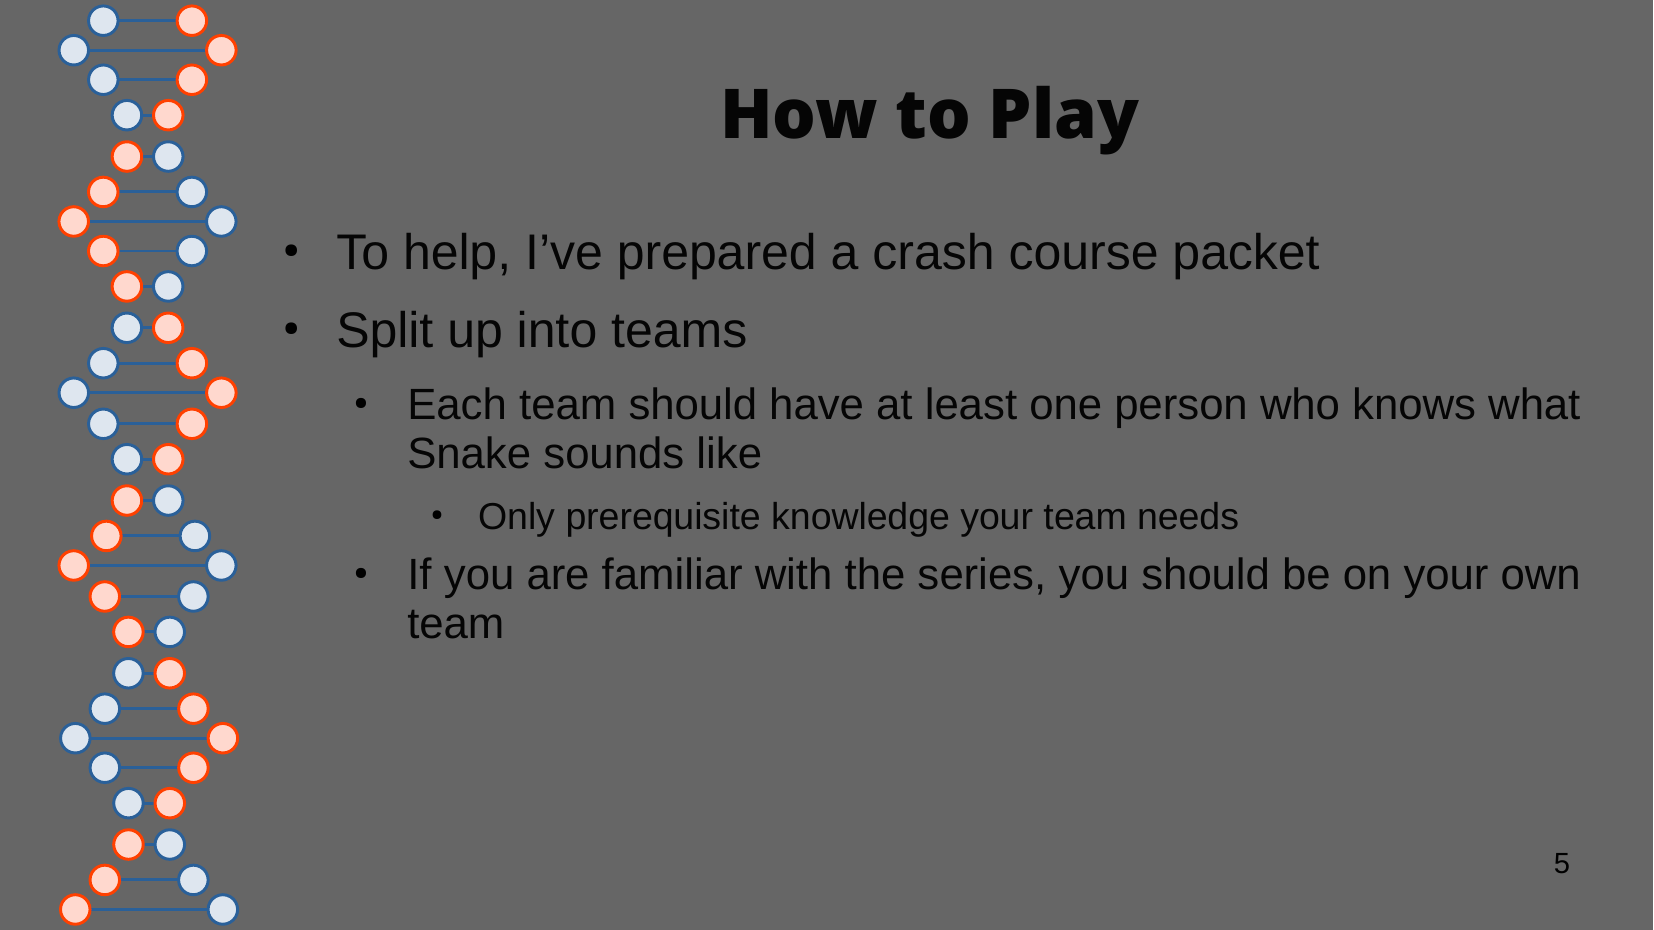

# How to Play
To help, I’ve prepared a crash course packet
Split up into teams
Each team should have at least one person who knows what Snake sounds like
Only prerequisite knowledge your team needs
If you are familiar with the series, you should be on your own team
5